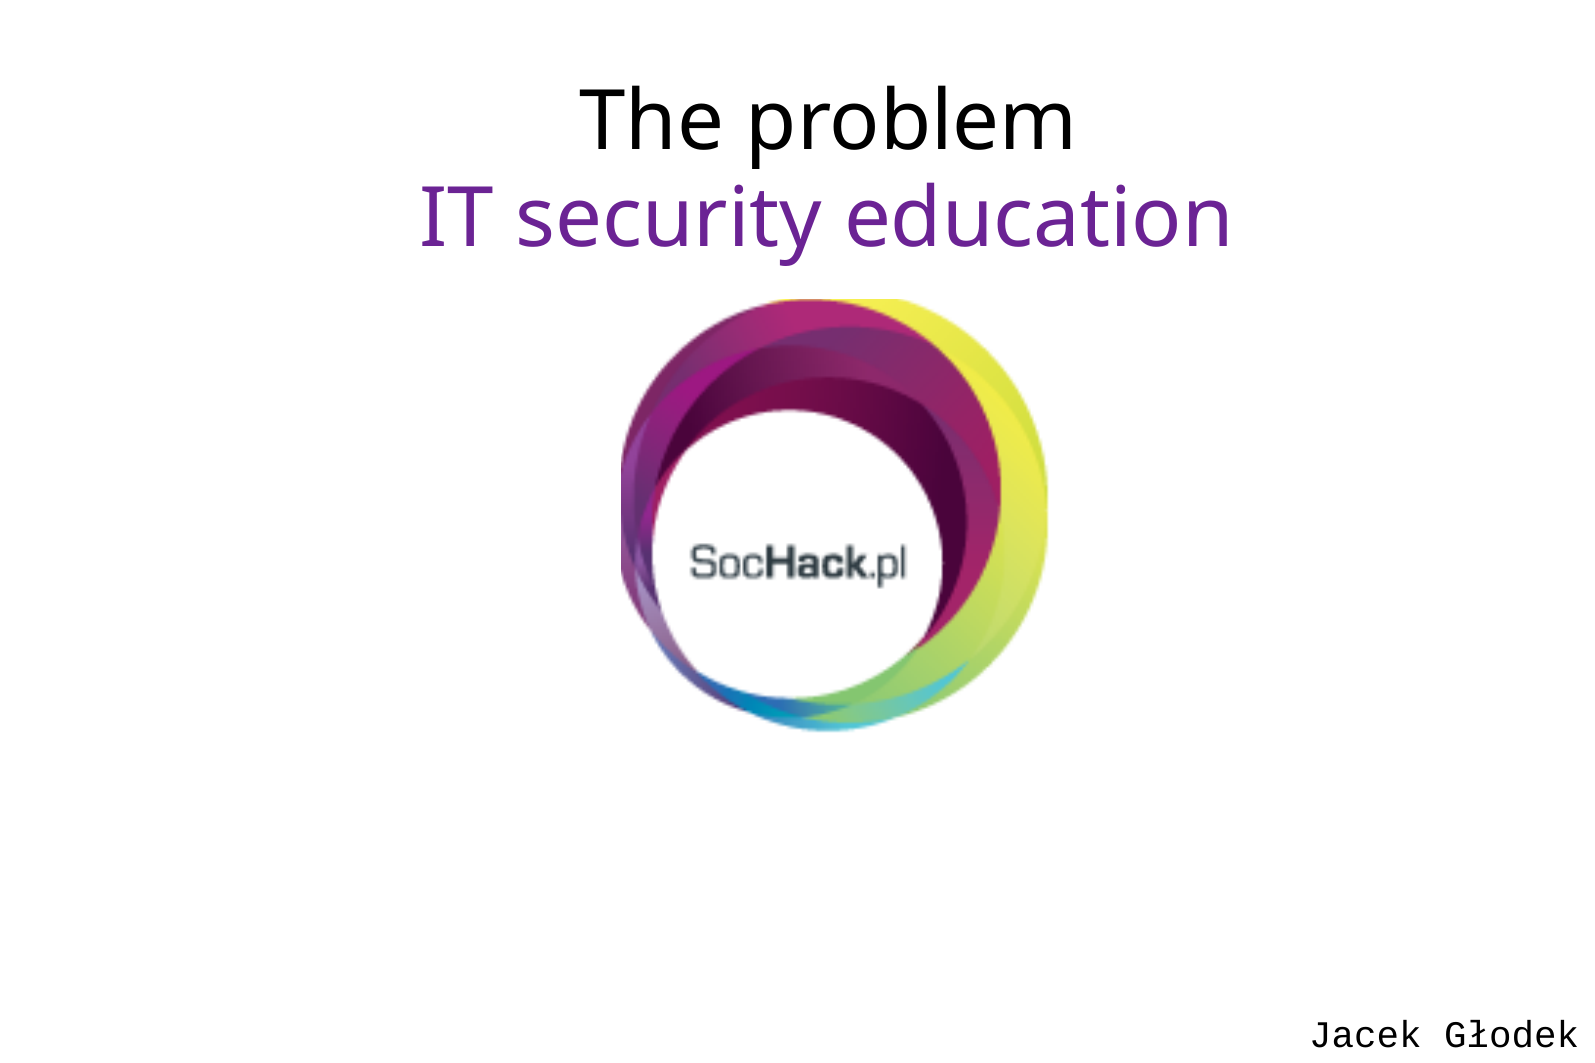

The problem
IT security education
Jacek Głodek